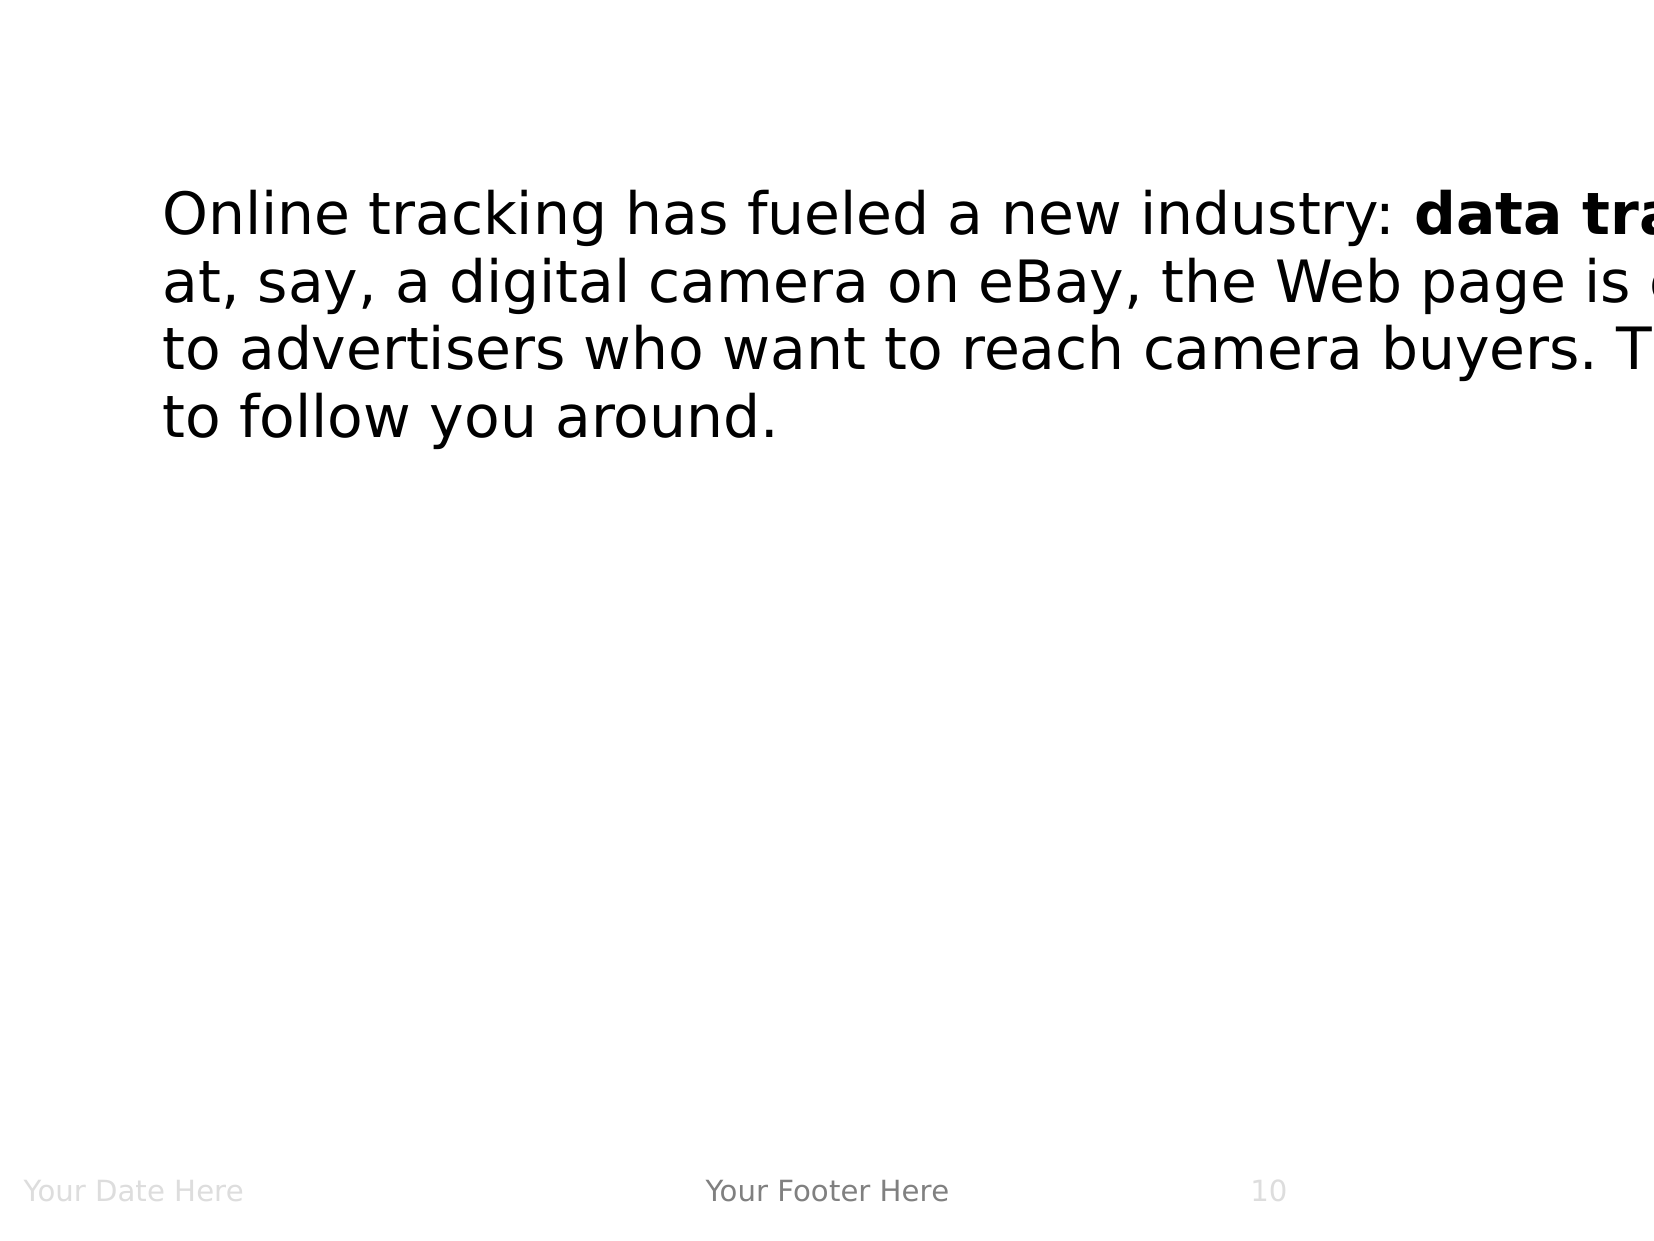

Online tracking has fueled a new industry: data trading. On exchanges similar to the stock exchange, advertisers buy and sell customer profiles in millisecond trades. It works like this: when you look at, say, a digital camera on eBay, the Web page is embedded with code from a data exchange such as BlueKai. Once BlueKai is alerted that you are on the page, it instantly auctions off your “cookie” to advertisers who want to reach camera buyers. The highest bidder wins the right to show you a digital camera advertisement on subsequent pages that you visit. That’s often why online ads appear to follow you around.
Your Date Here
Your Footer Here